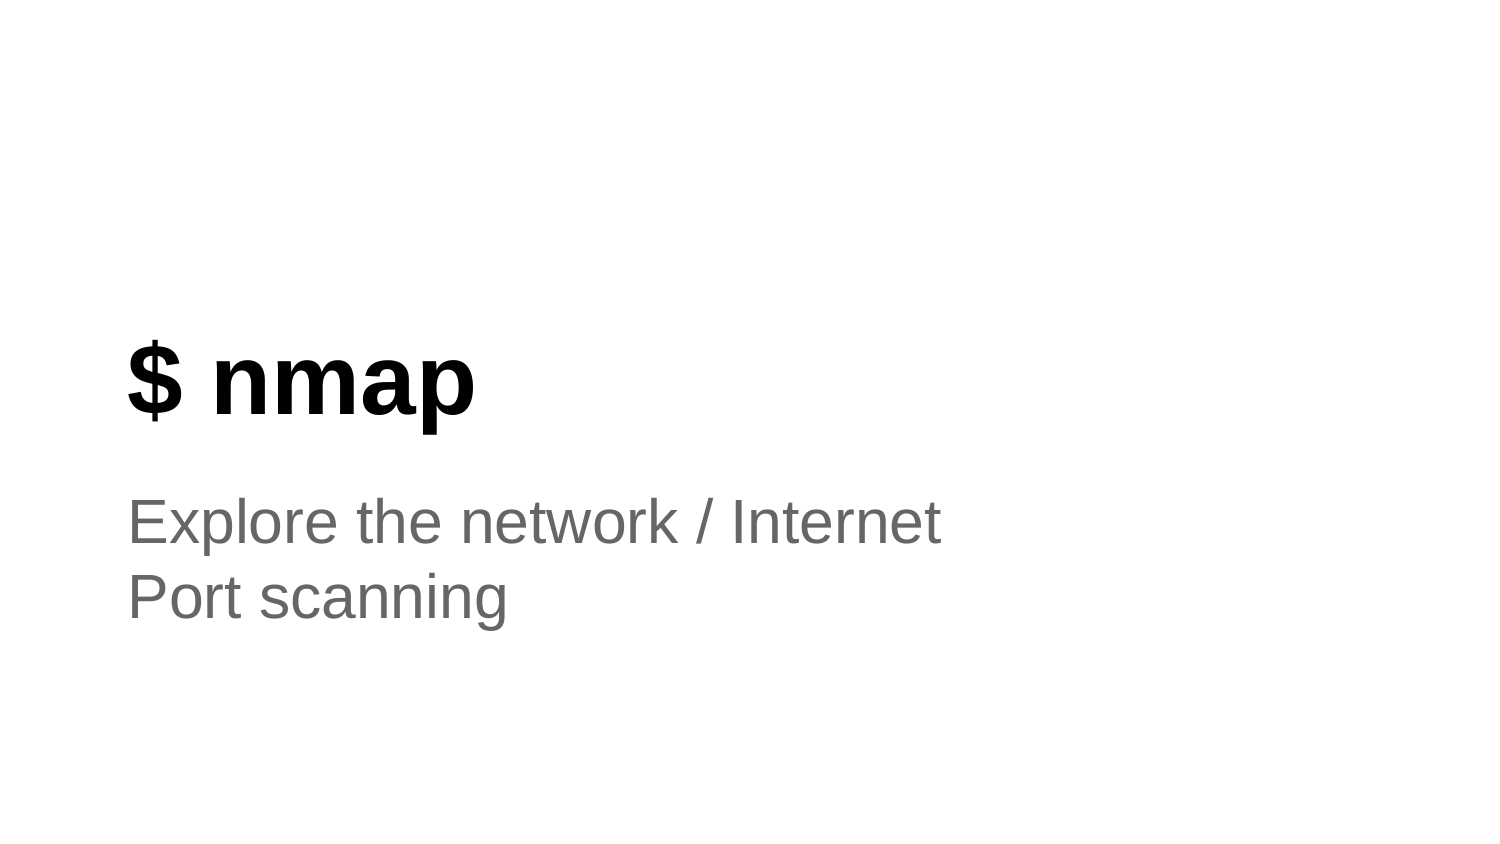

# $ nmap
Explore the network / Internet
Port scanning